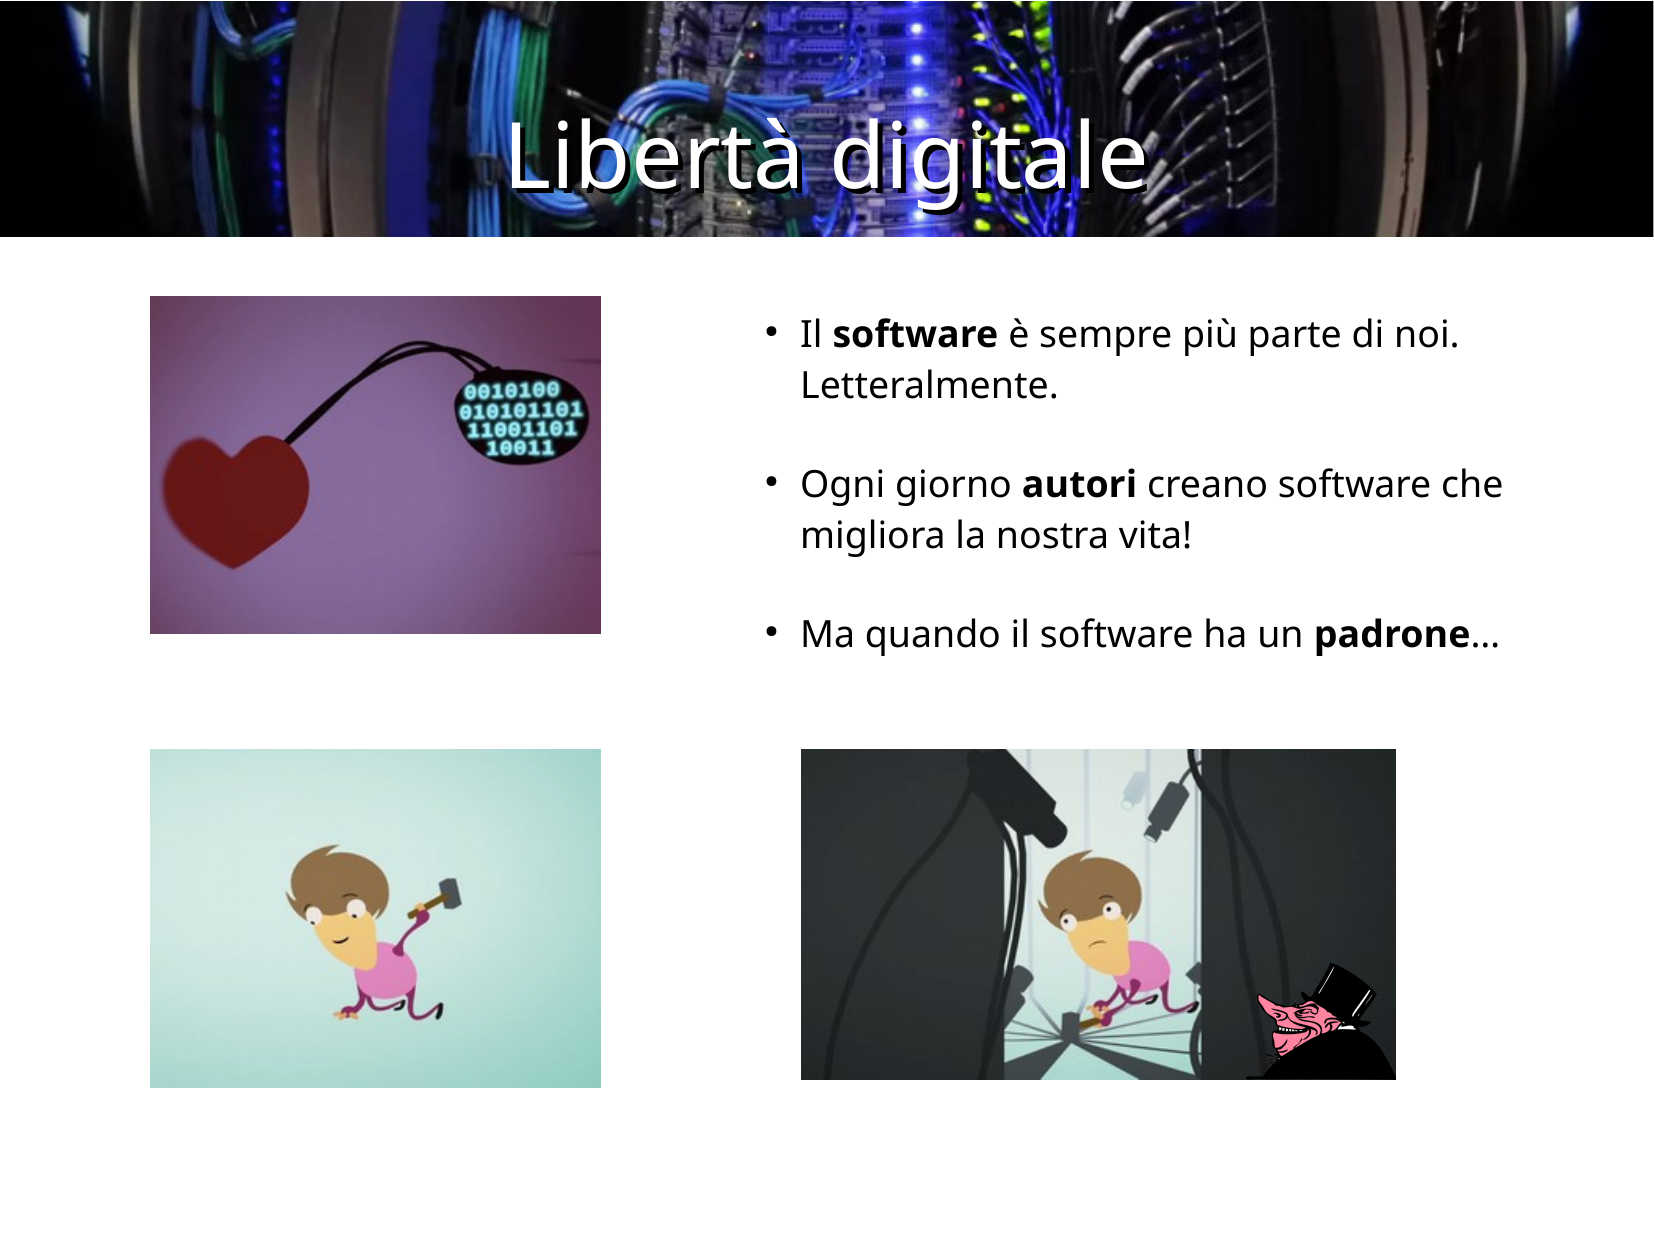

# Libertà digitale
Il software è sempre più parte di noi.
Letteralmente.
Ogni giorno autori creano software che migliora la nostra vita!
Ma quando il software ha un padrone…